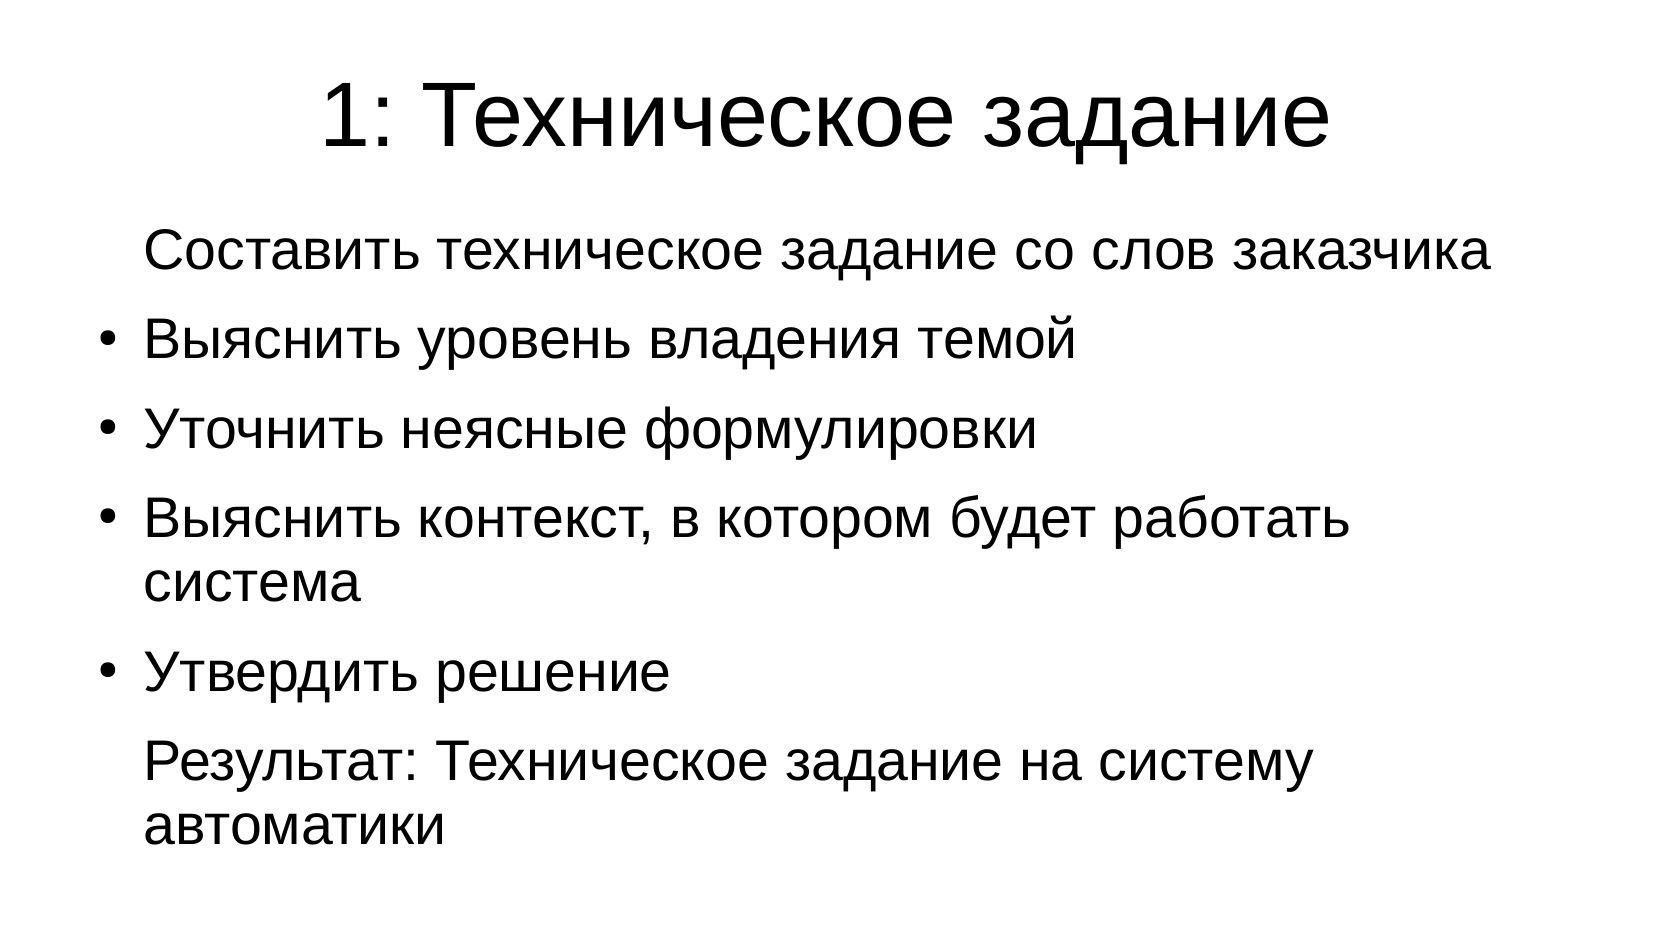

# 1: Техническое задание
Составить техническое задание со слов заказчика
Выяснить уровень владения темой
Уточнить неясные формулировки
Выяснить контекст, в котором будет работать система
Утвердить решение
Результат: Техническое задание на систему автоматики